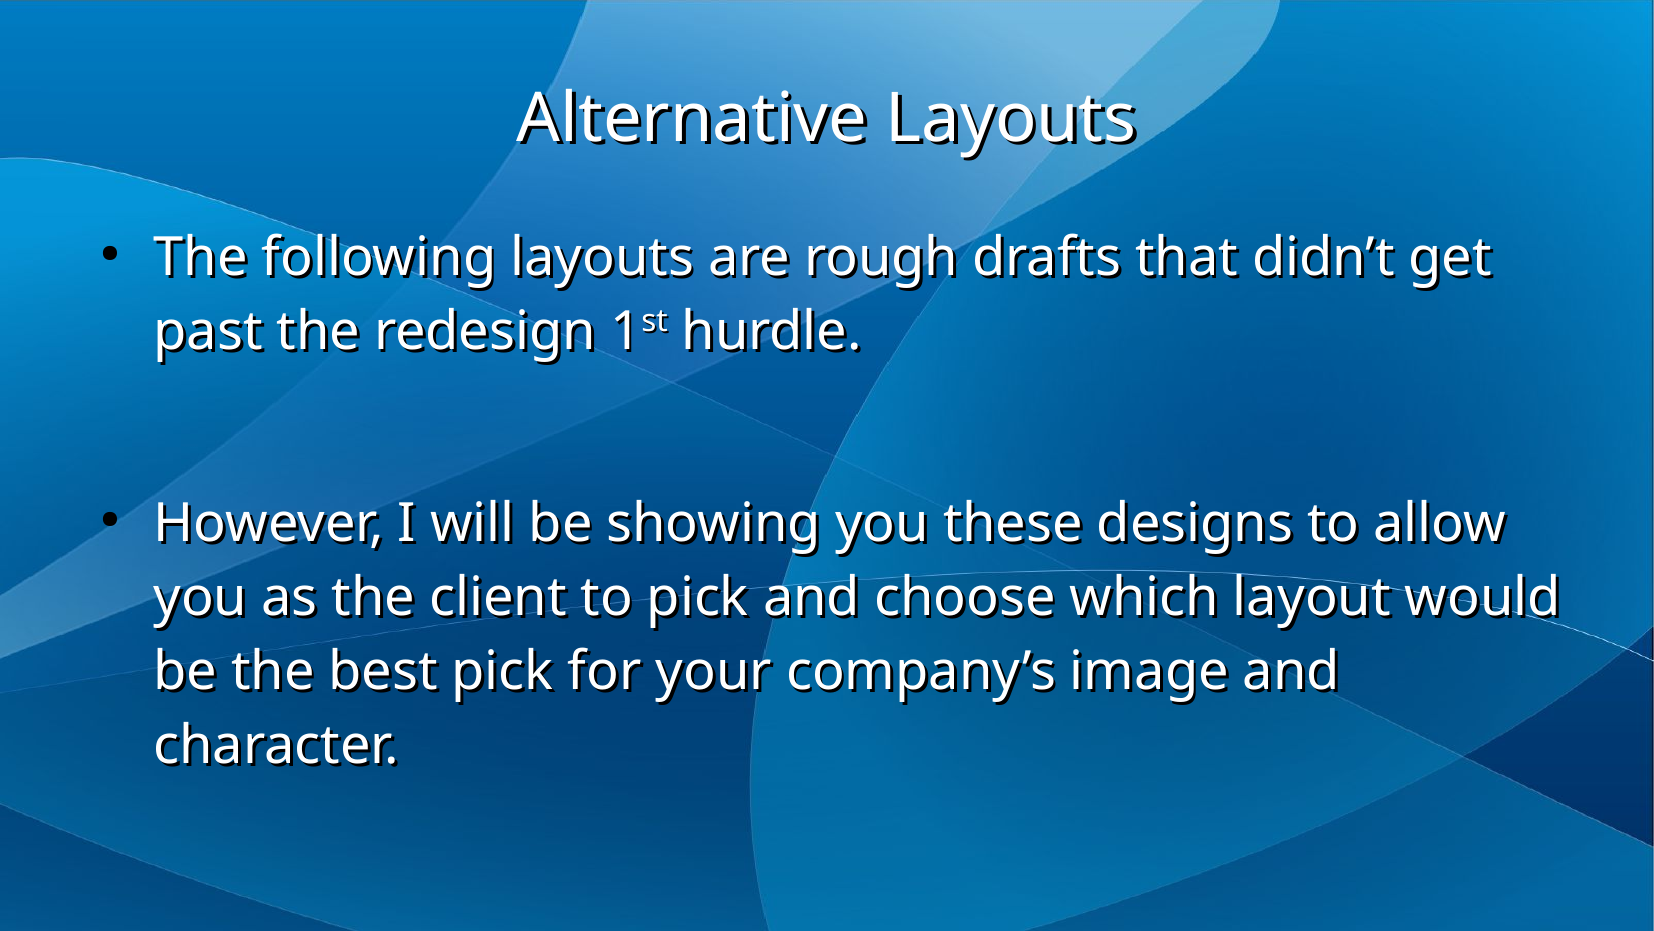

# Alternative Layouts
The following layouts are rough drafts that didn’t get past the redesign 1st hurdle.
However, I will be showing you these designs to allow you as the client to pick and choose which layout would be the best pick for your company’s image and character.